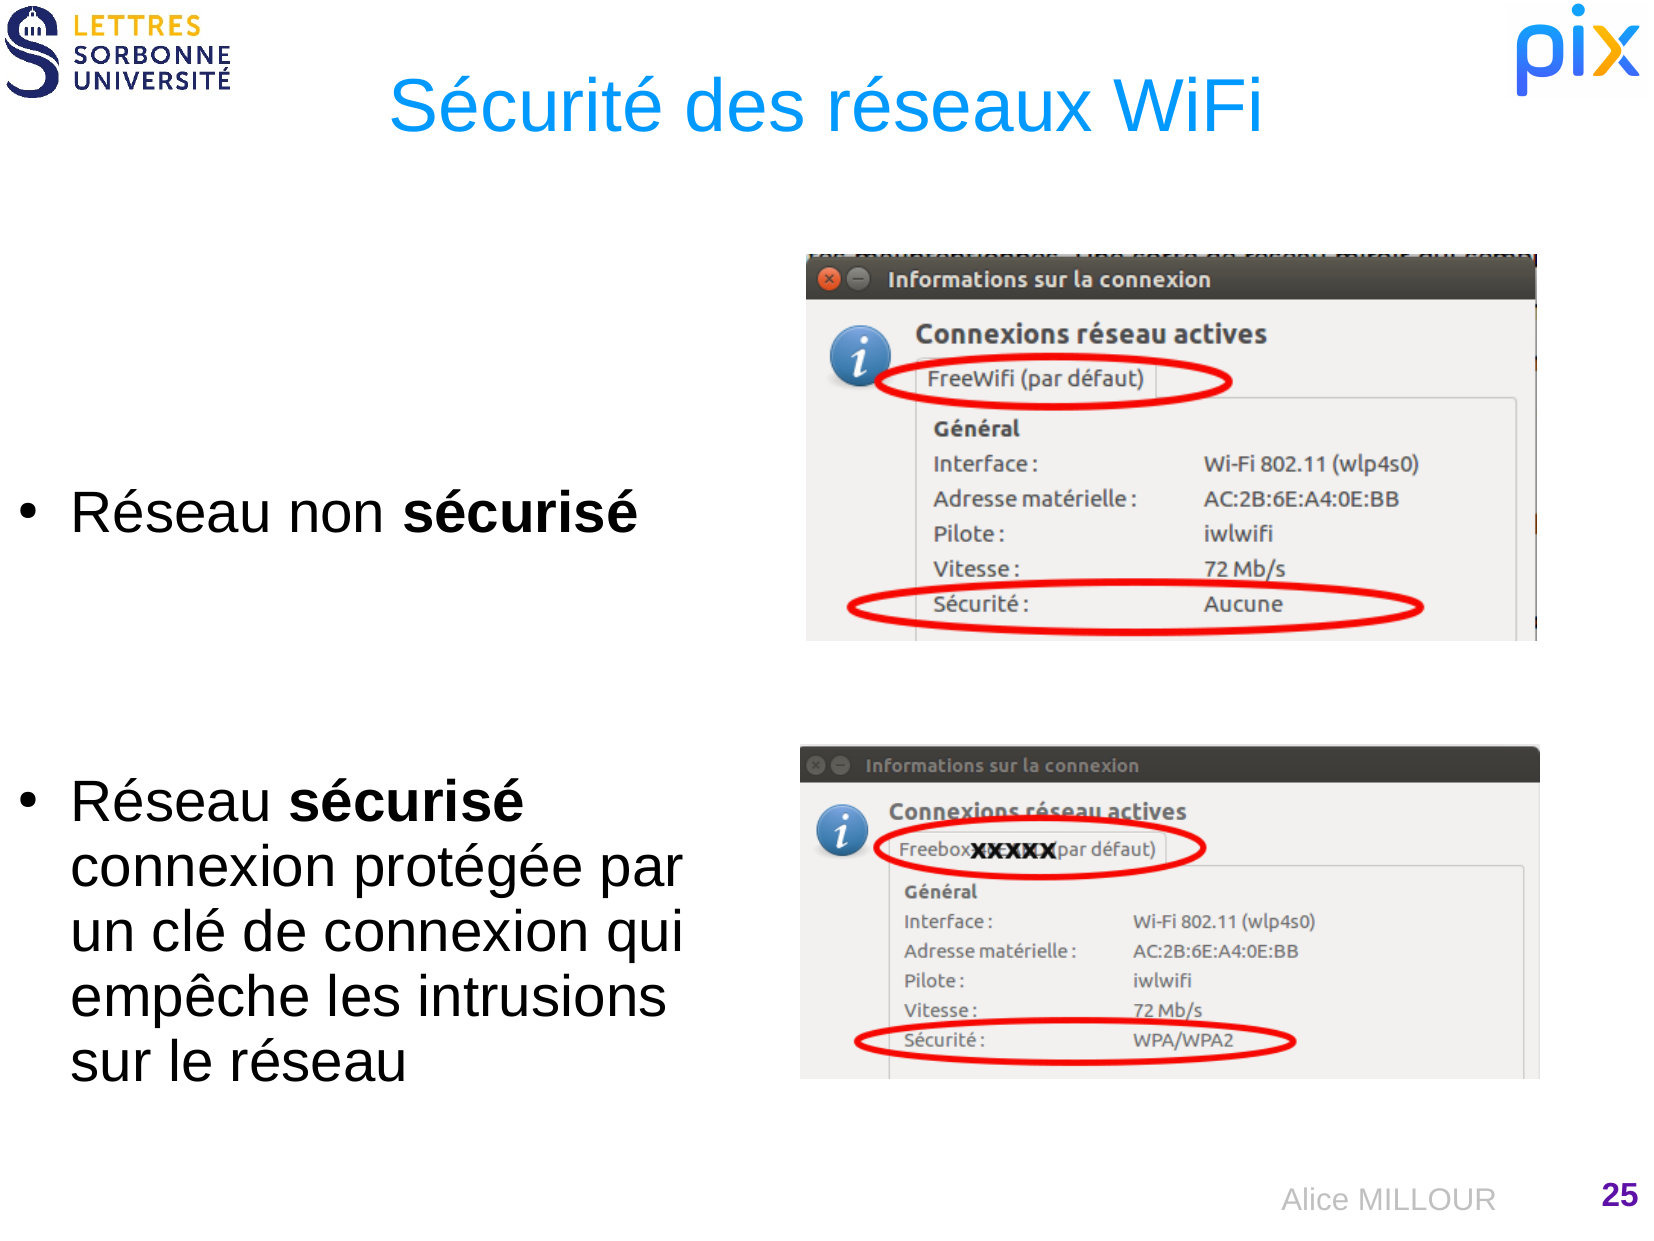

# Sécurité des réseaux WiFi
Réseau non sécurisé
Réseau sécurisé connexion protégée par un clé de connexion qui empêche les intrusions sur le réseau